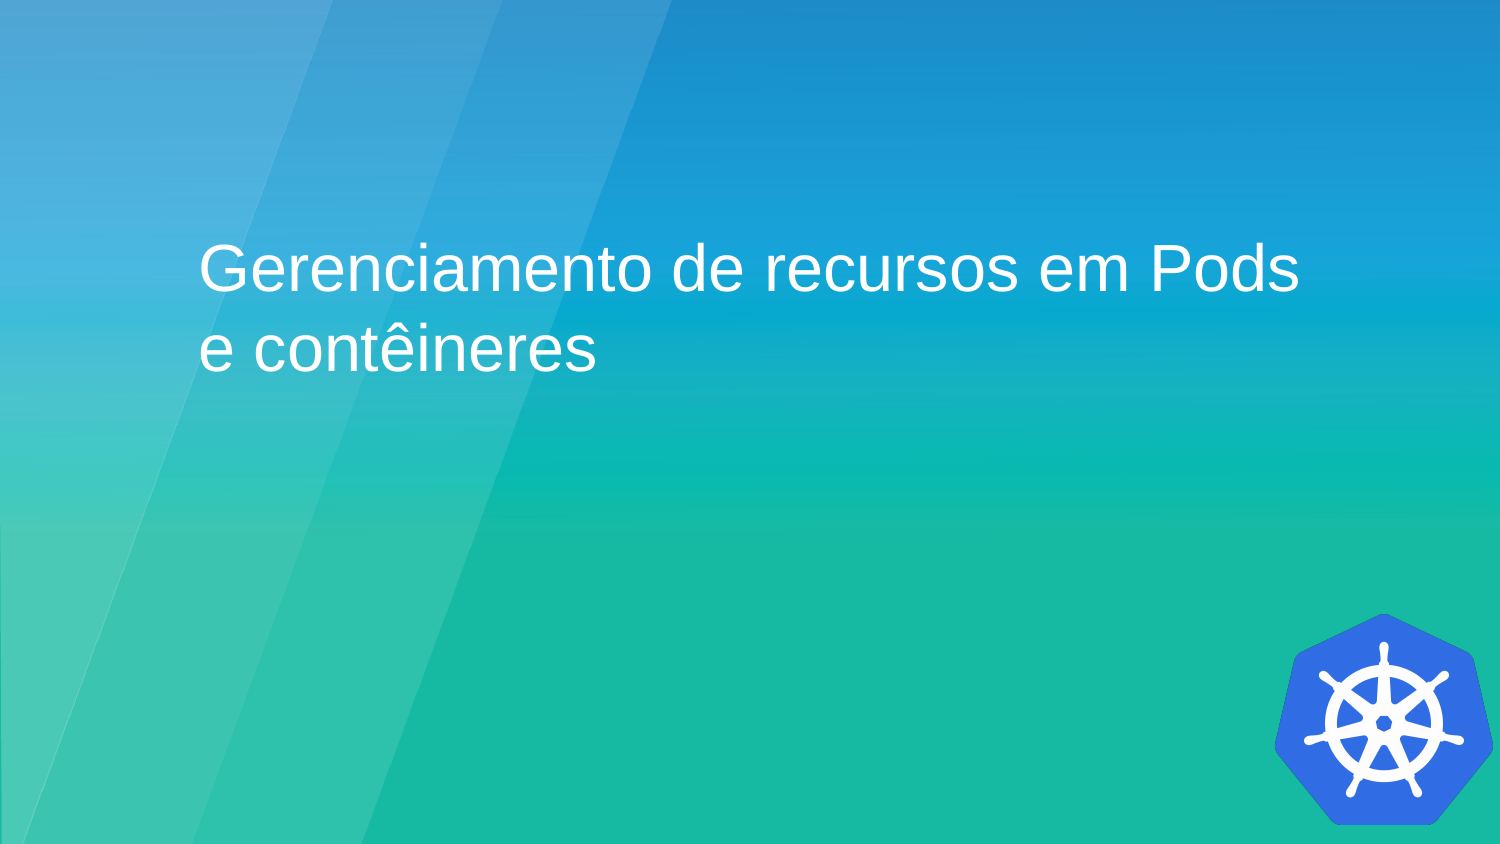

# Gerenciamento de recursos em Pods e contêineres